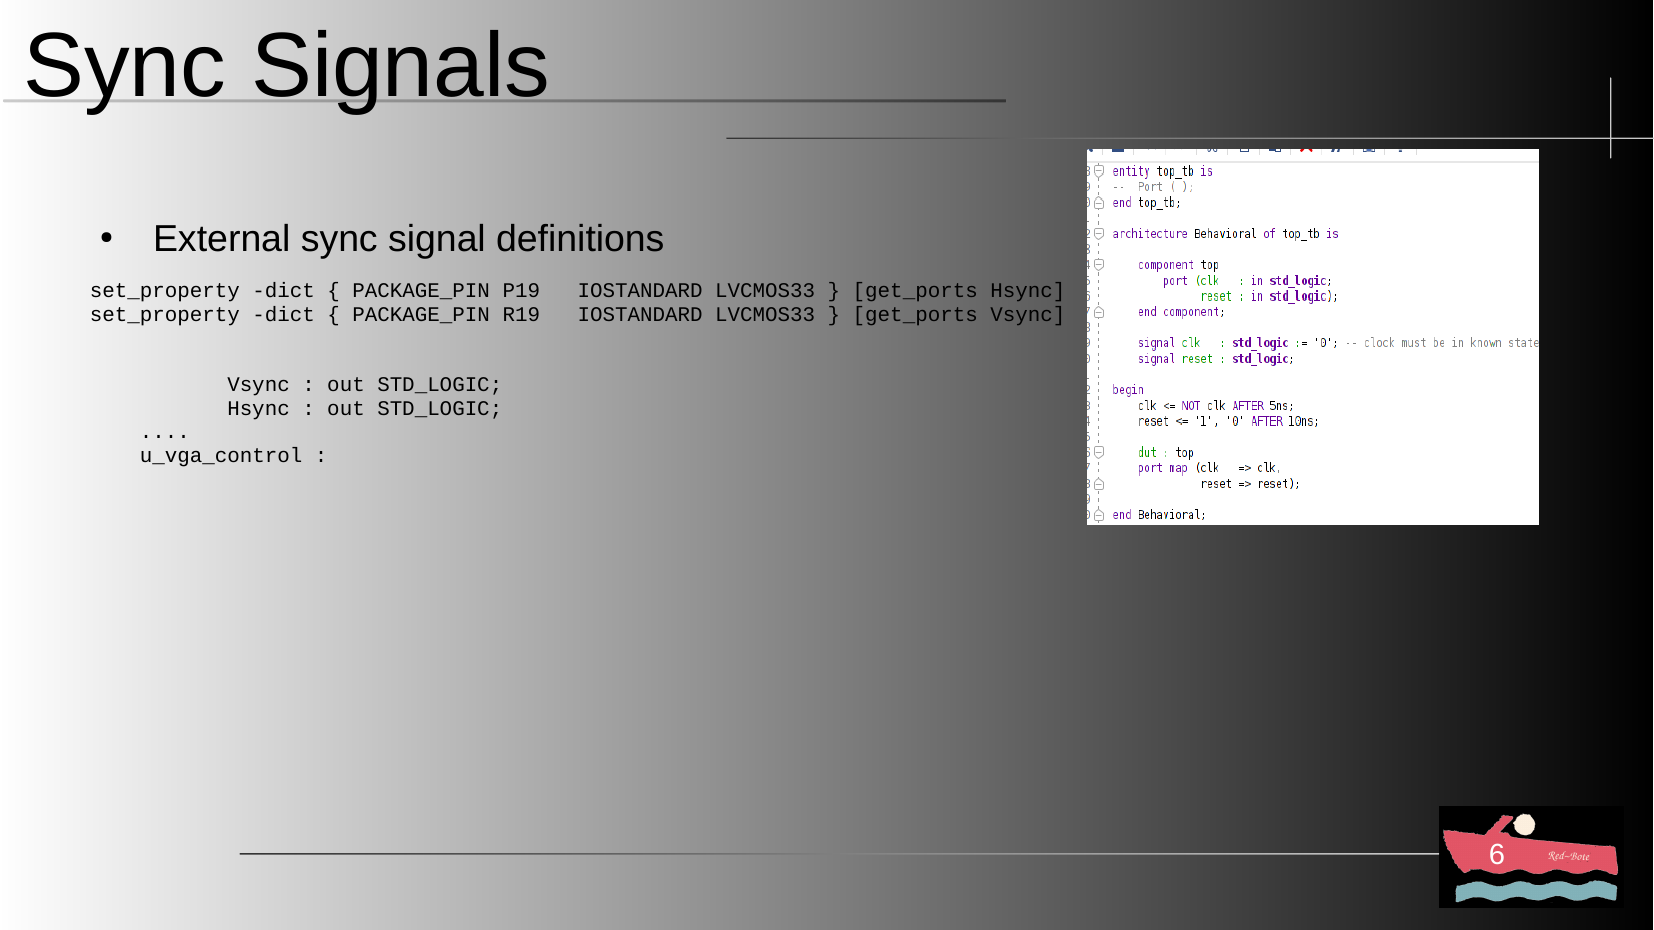

# Sync Signals
External sync signal definitions
set_property -dict { PACKAGE_PIN P19 IOSTANDARD LVCMOS33 } [get_ports Hsync]
set_property -dict { PACKAGE_PIN R19 IOSTANDARD LVCMOS33 } [get_ports Vsync]
 Vsync : out STD_LOGIC;
 Hsync : out STD_LOGIC;
 ....
 u_vga_control :
6